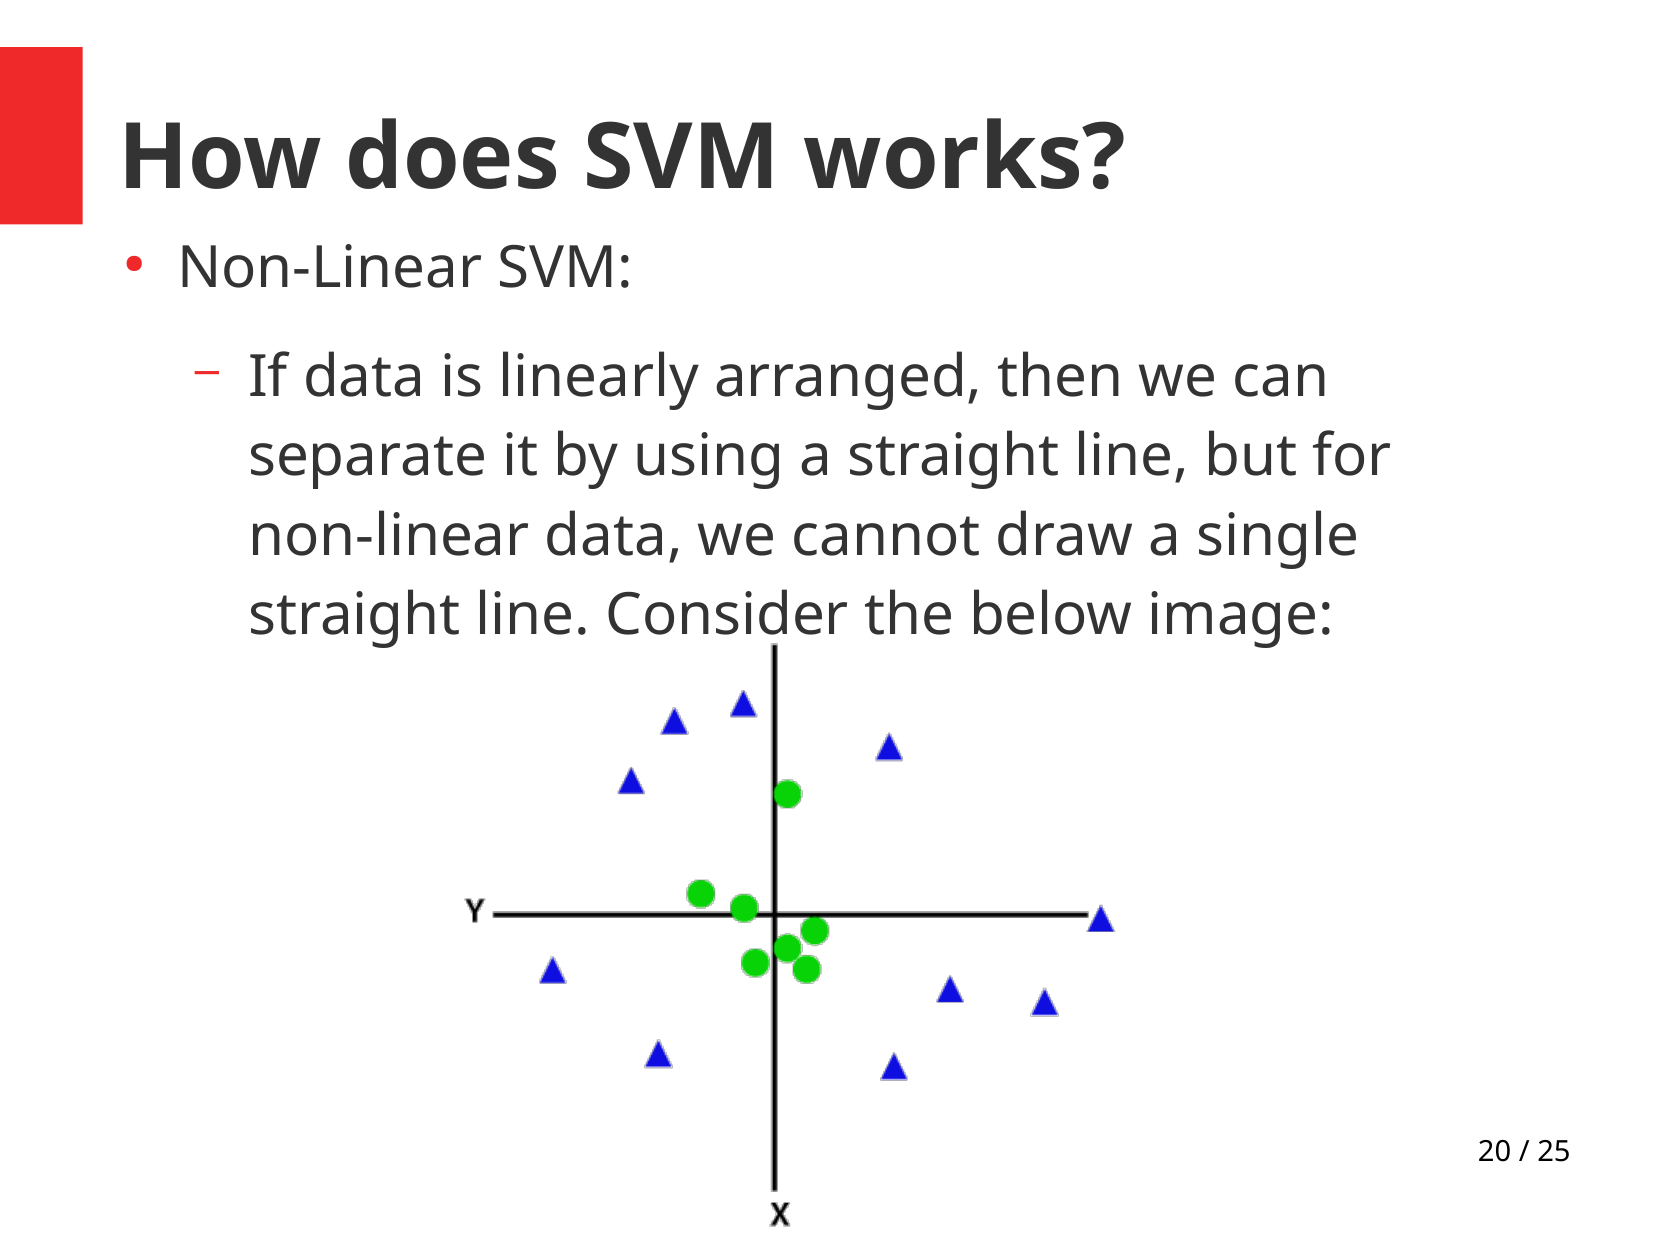

# How does SVM works?
Non-Linear SVM:
If data is linearly arranged, then we can separate it by using a straight line, but for non-linear data, we cannot draw a single straight line. Consider the below image:
20